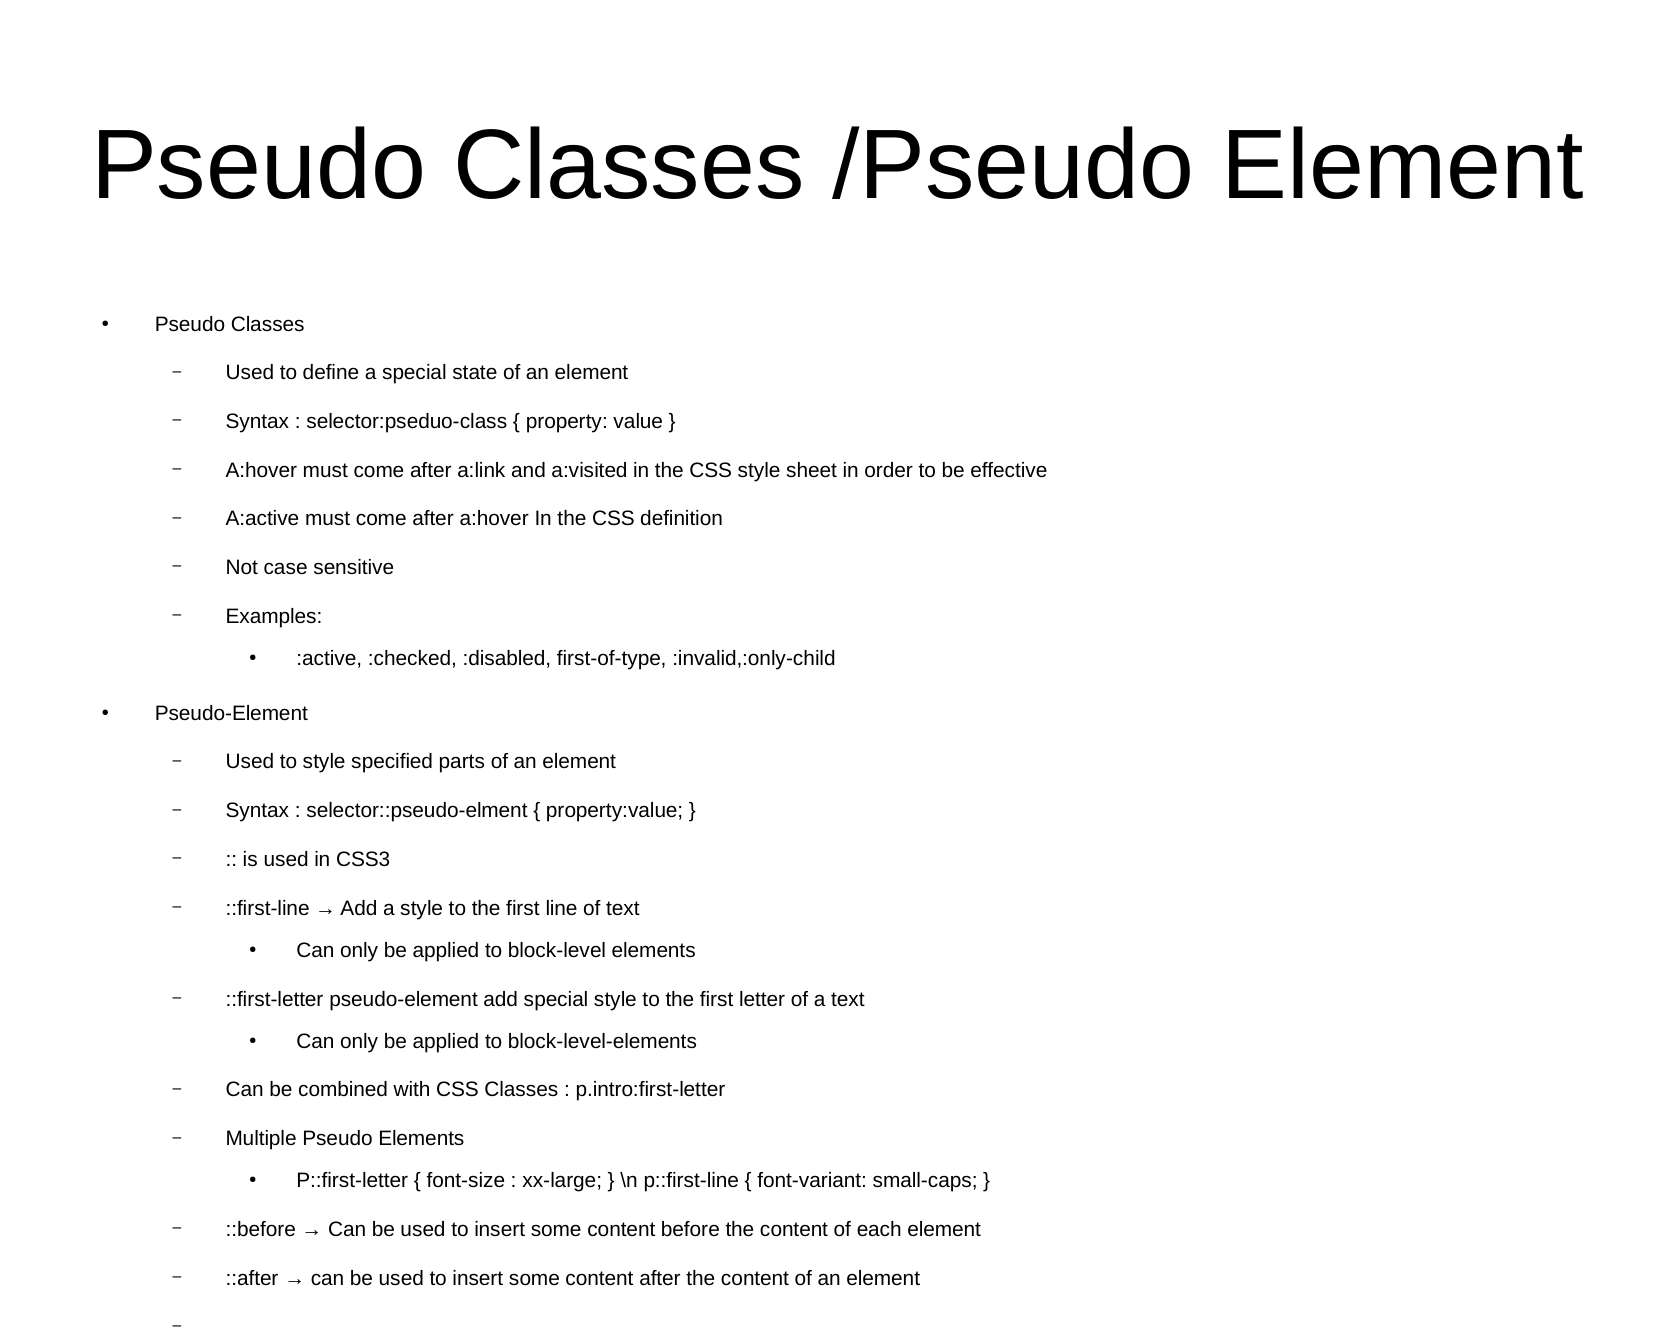

# Pseudo Classes /Pseudo Element
Pseudo Classes
Used to define a special state of an element
Syntax : selector:pseduo-class { property: value }
A:hover must come after a:link and a:visited in the CSS style sheet in order to be effective
A:active must come after a:hover In the CSS definition
Not case sensitive
Examples:
:active, :checked, :disabled, first-of-type, :invalid,:only-child
Pseudo-Element
Used to style specified parts of an element
Syntax : selector::pseudo-elment { property:value; }
:: is used in CSS3
::first-line → Add a style to the first line of text
Can only be applied to block-level elements
::first-letter pseudo-element add special style to the first letter of a text
Can only be applied to block-level-elements
Can be combined with CSS Classes : p.intro:first-letter
Multiple Pseudo Elements
P::first-letter { font-size : xx-large; } \n p::first-line { font-variant: small-caps; }
::before → Can be used to insert some content before the content of each element
::after → can be used to insert some content after the content of an element